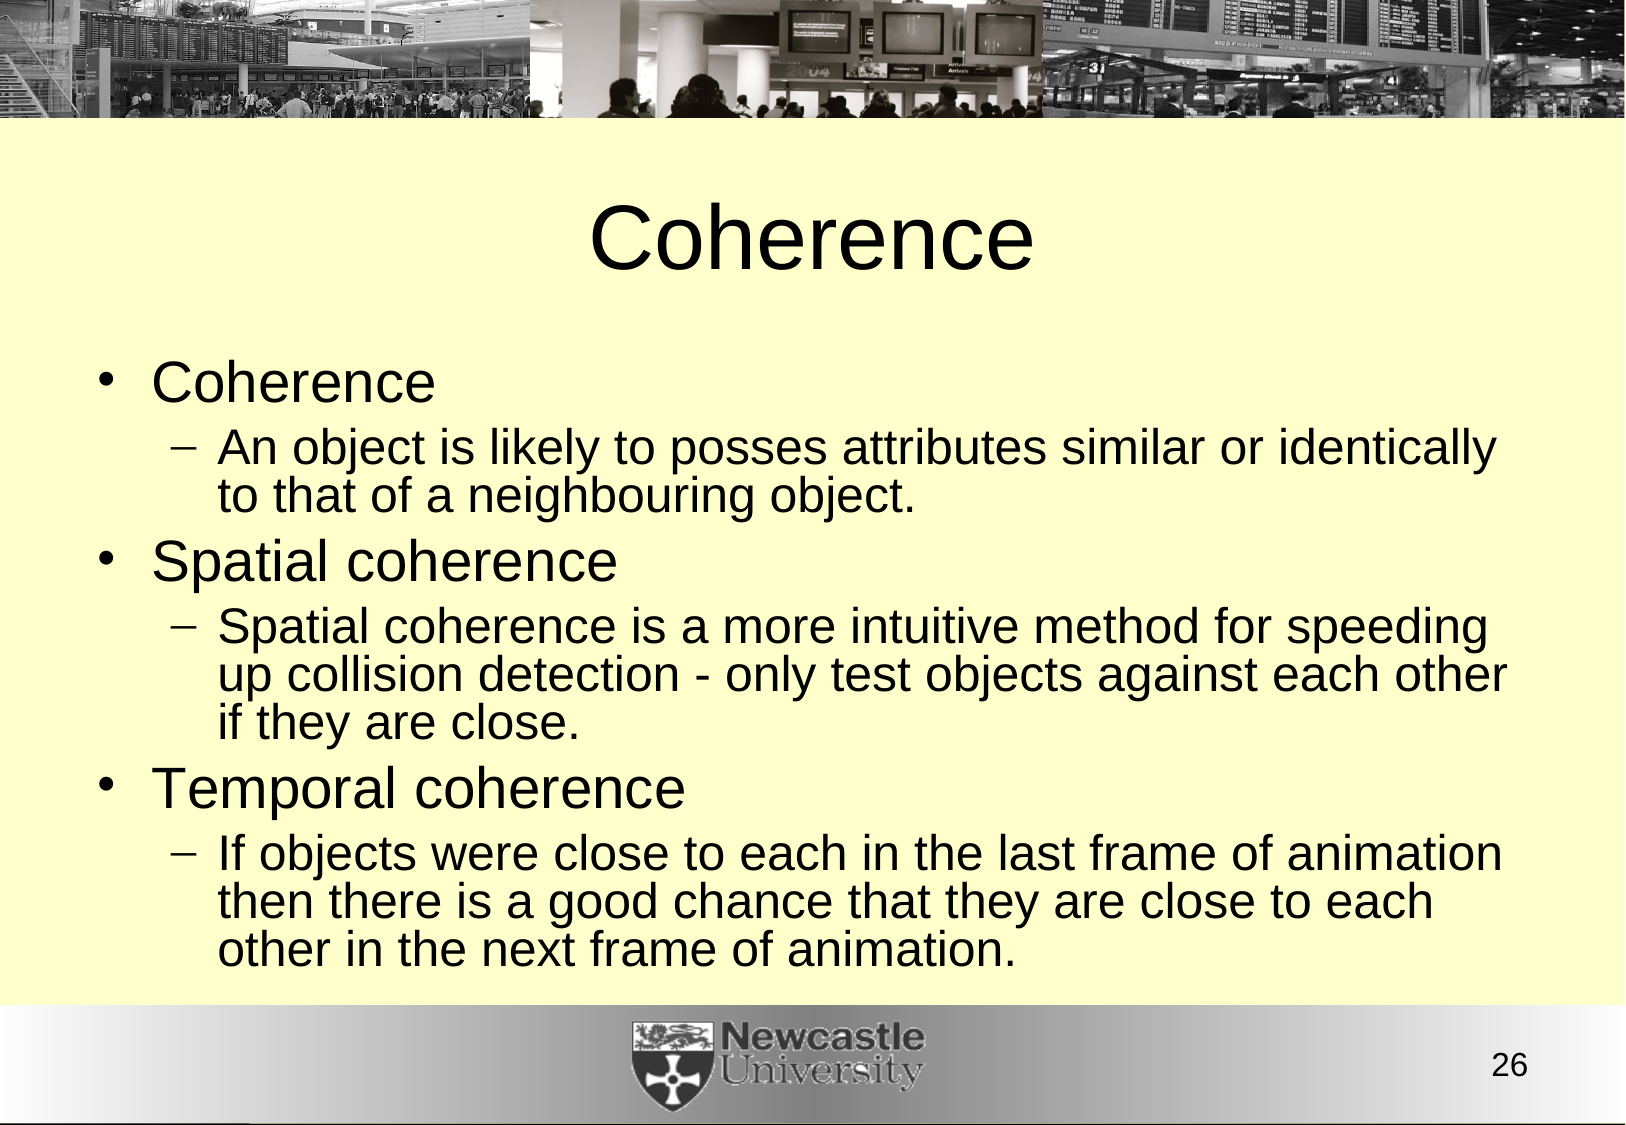

Coherence
Coherence
An object is likely to posses attributes similar or identically to that of a neighbouring object.
Spatial coherence
Spatial coherence is a more intuitive method for speeding up collision detection - only test objects against each other if they are close.
Temporal coherence
If objects were close to each in the last frame of animation then there is a good chance that they are close to each other in the next frame of animation.